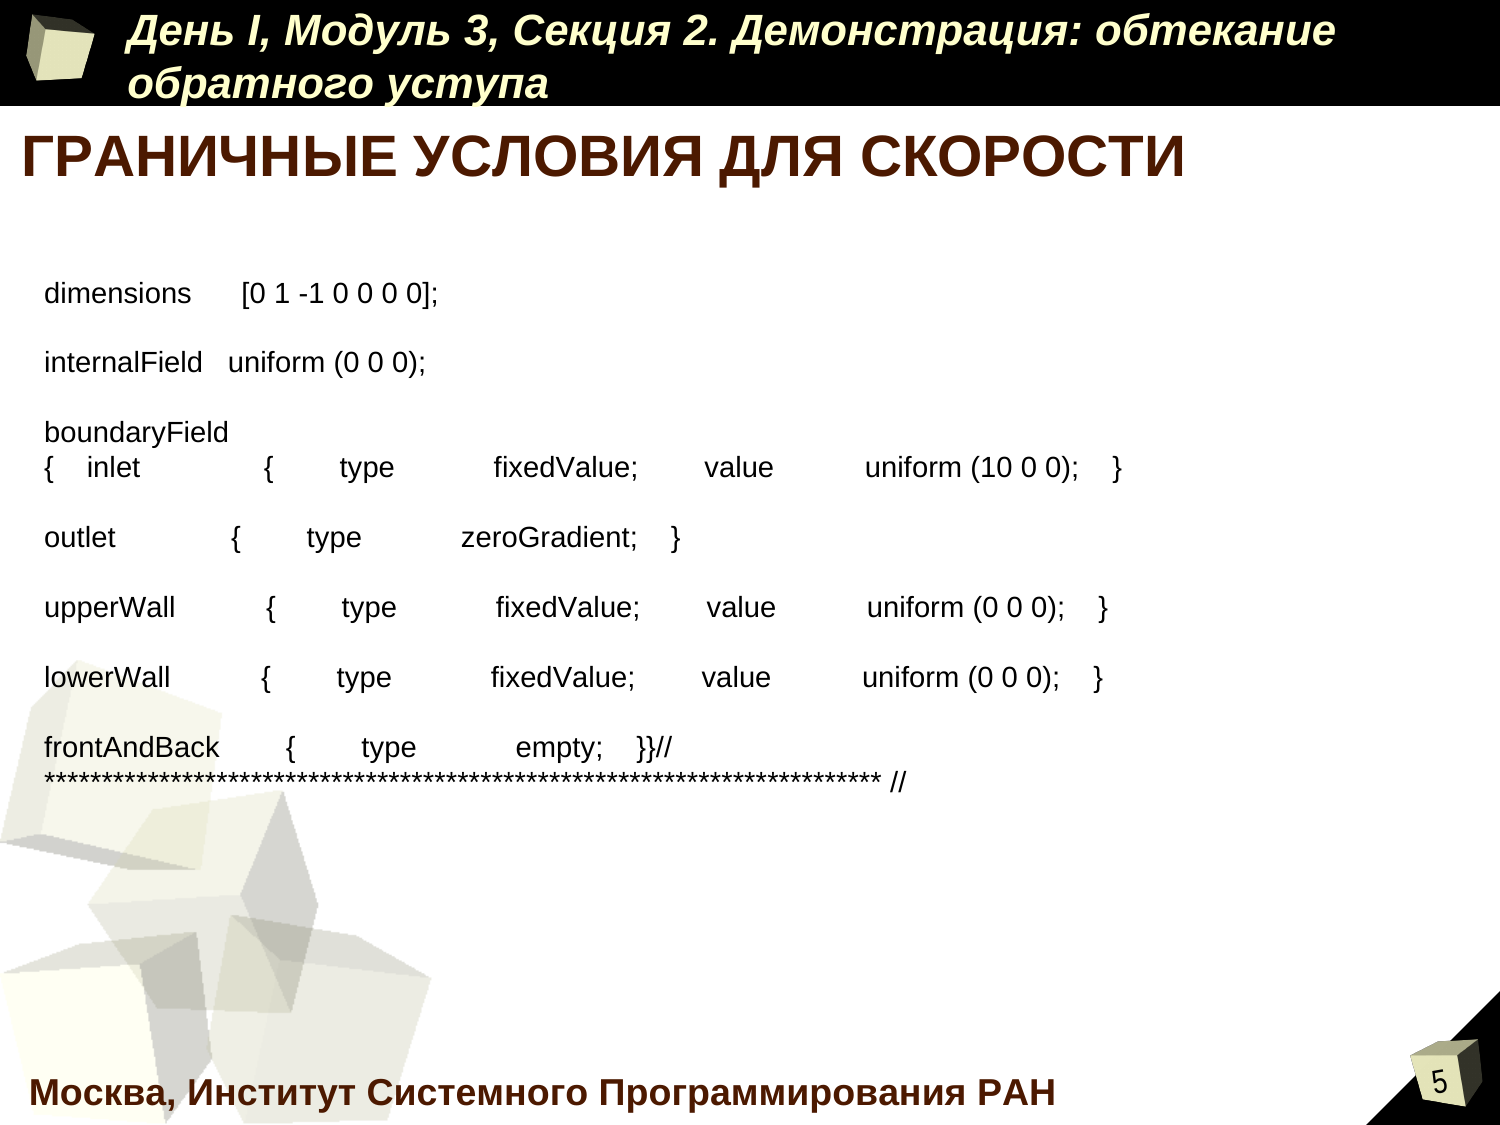

ГРАНИЧНЫЕ УСЛОВИЯ ДЛЯ СКОРОСТИ
dimensions [0 1 -1 0 0 0 0];
internalField uniform (0 0 0);
boundaryField
{ inlet { type fixedValue; value uniform (10 0 0); }
outlet { type zeroGradient; }
upperWall { type fixedValue; value uniform (0 0 0); }
lowerWall { type fixedValue; value uniform (0 0 0); }
frontAndBack { type empty; }}//
************************************************************************* //